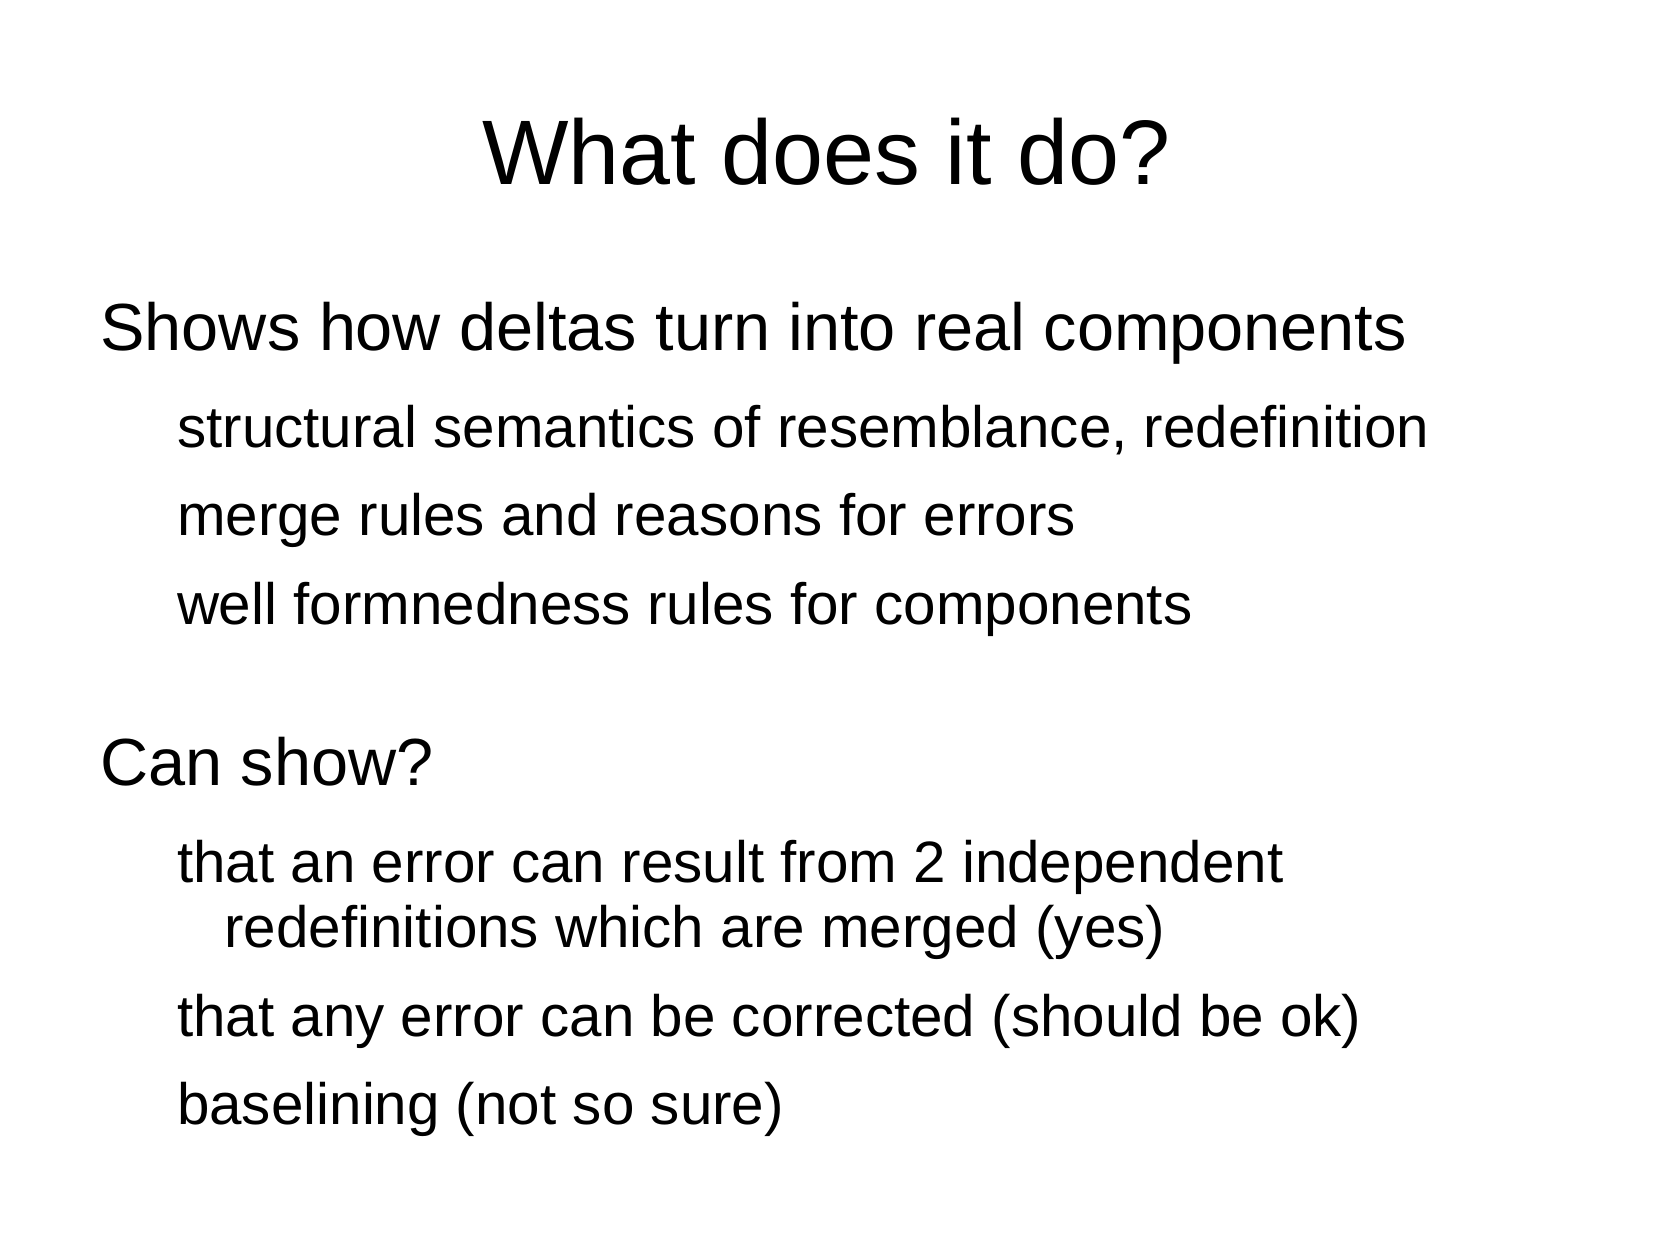

# What does it do?
Shows how deltas turn into real components
structural semantics of resemblance, redefinition
merge rules and reasons for errors
well formnedness rules for components
Can show?
that an error can result from 2 independent redefinitions which are merged (yes)
that any error can be corrected (should be ok)
baselining (not so sure)